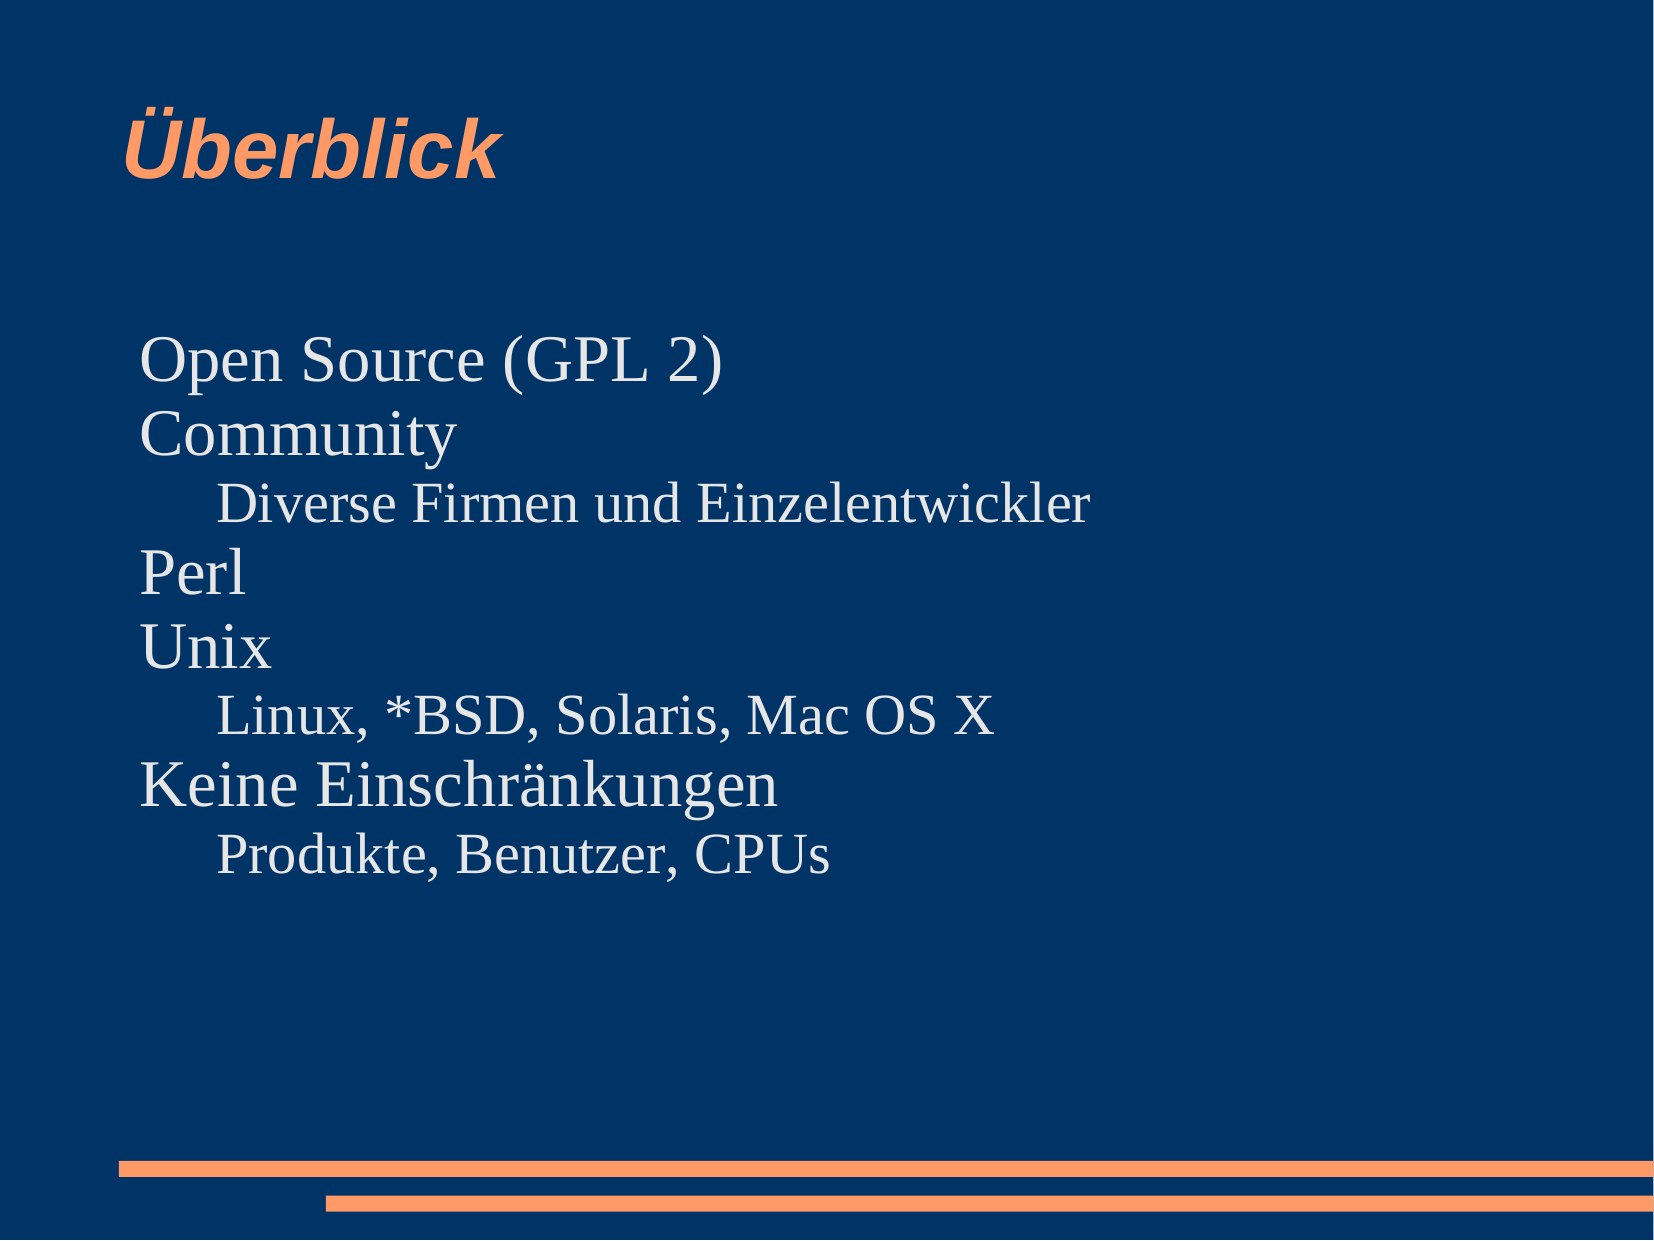

# Überblick
Open Source (GPL 2)
Community
Diverse Firmen und Einzelentwickler
Perl
Unix
Linux, *BSD, Solaris, Mac OS X
Keine Einschränkungen
Produkte, Benutzer, CPUs